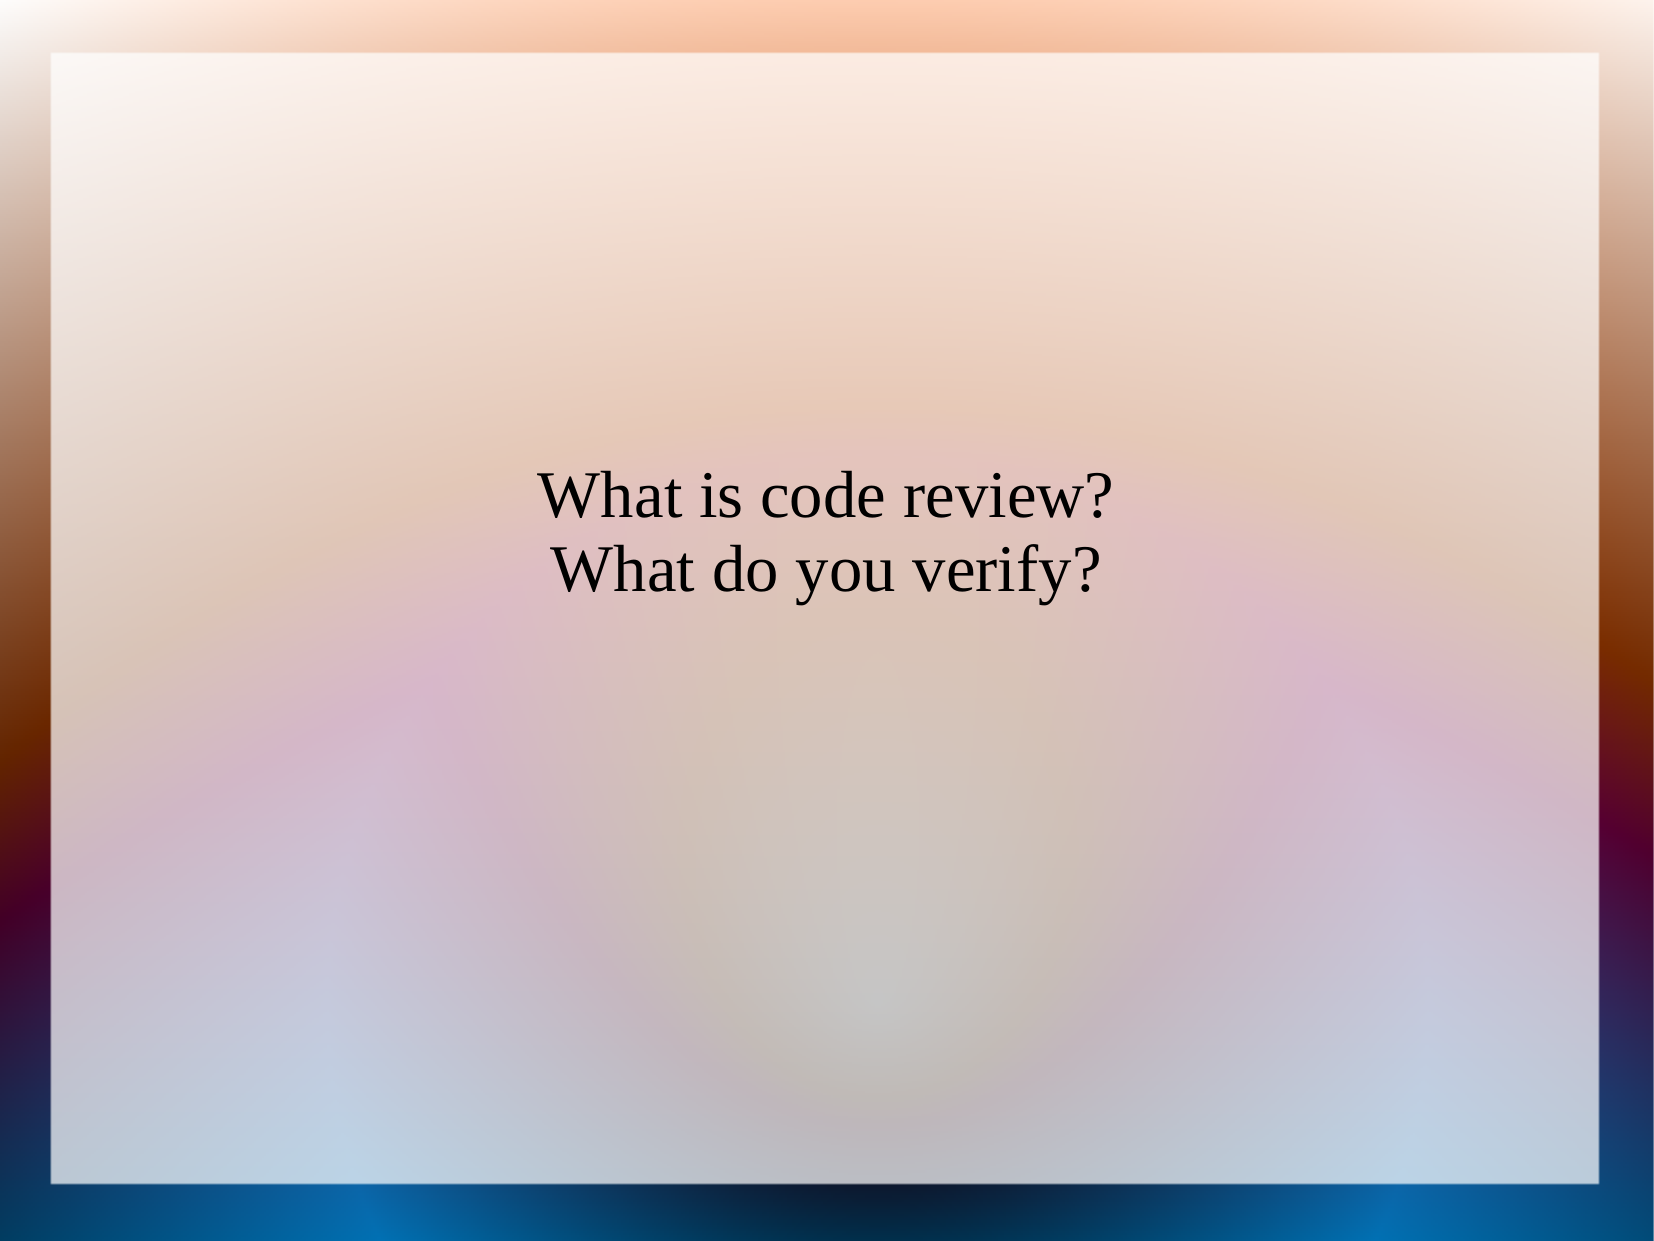

# What is code review?
What do you verify?